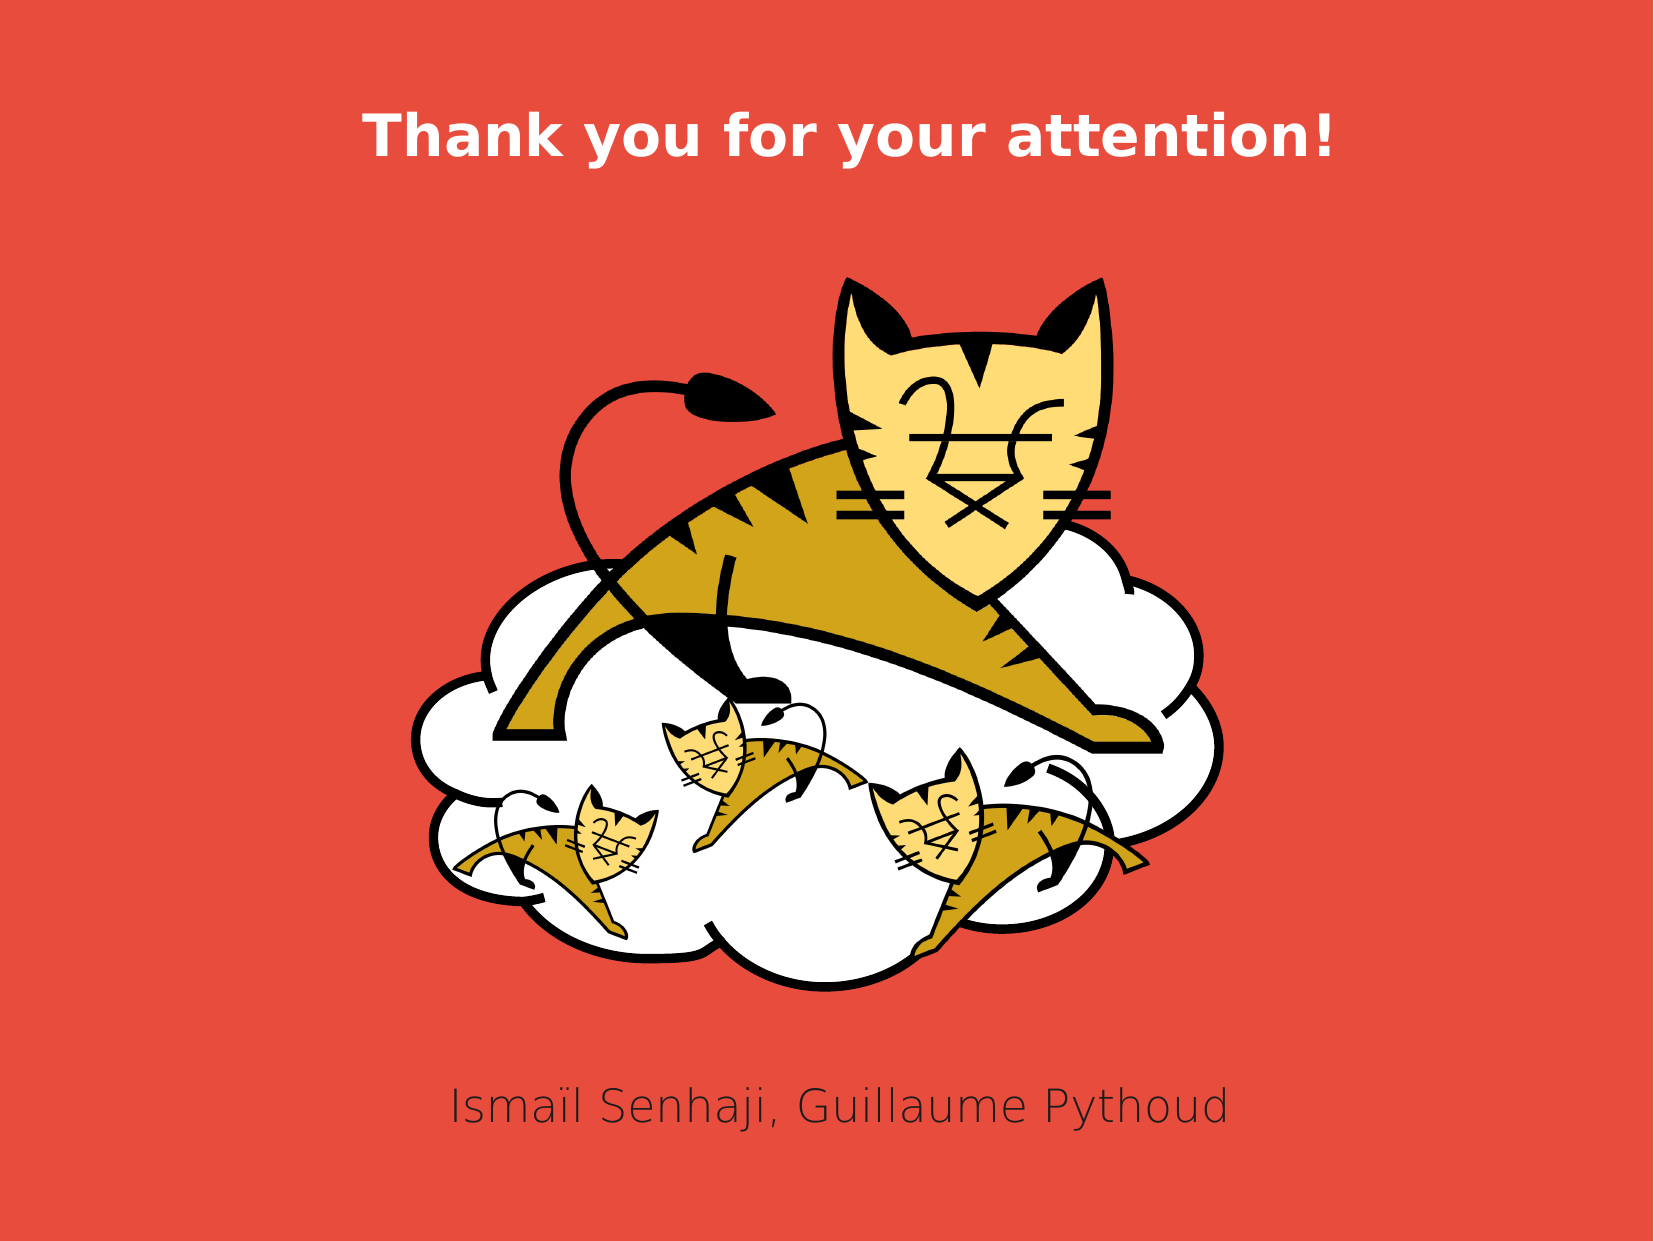

# Thank you for your attention!
Ismaïl Senhaji, Guillaume Pythoud
14
Ismaïl Senhaji, Guillaume Pythoud
21.03.2017